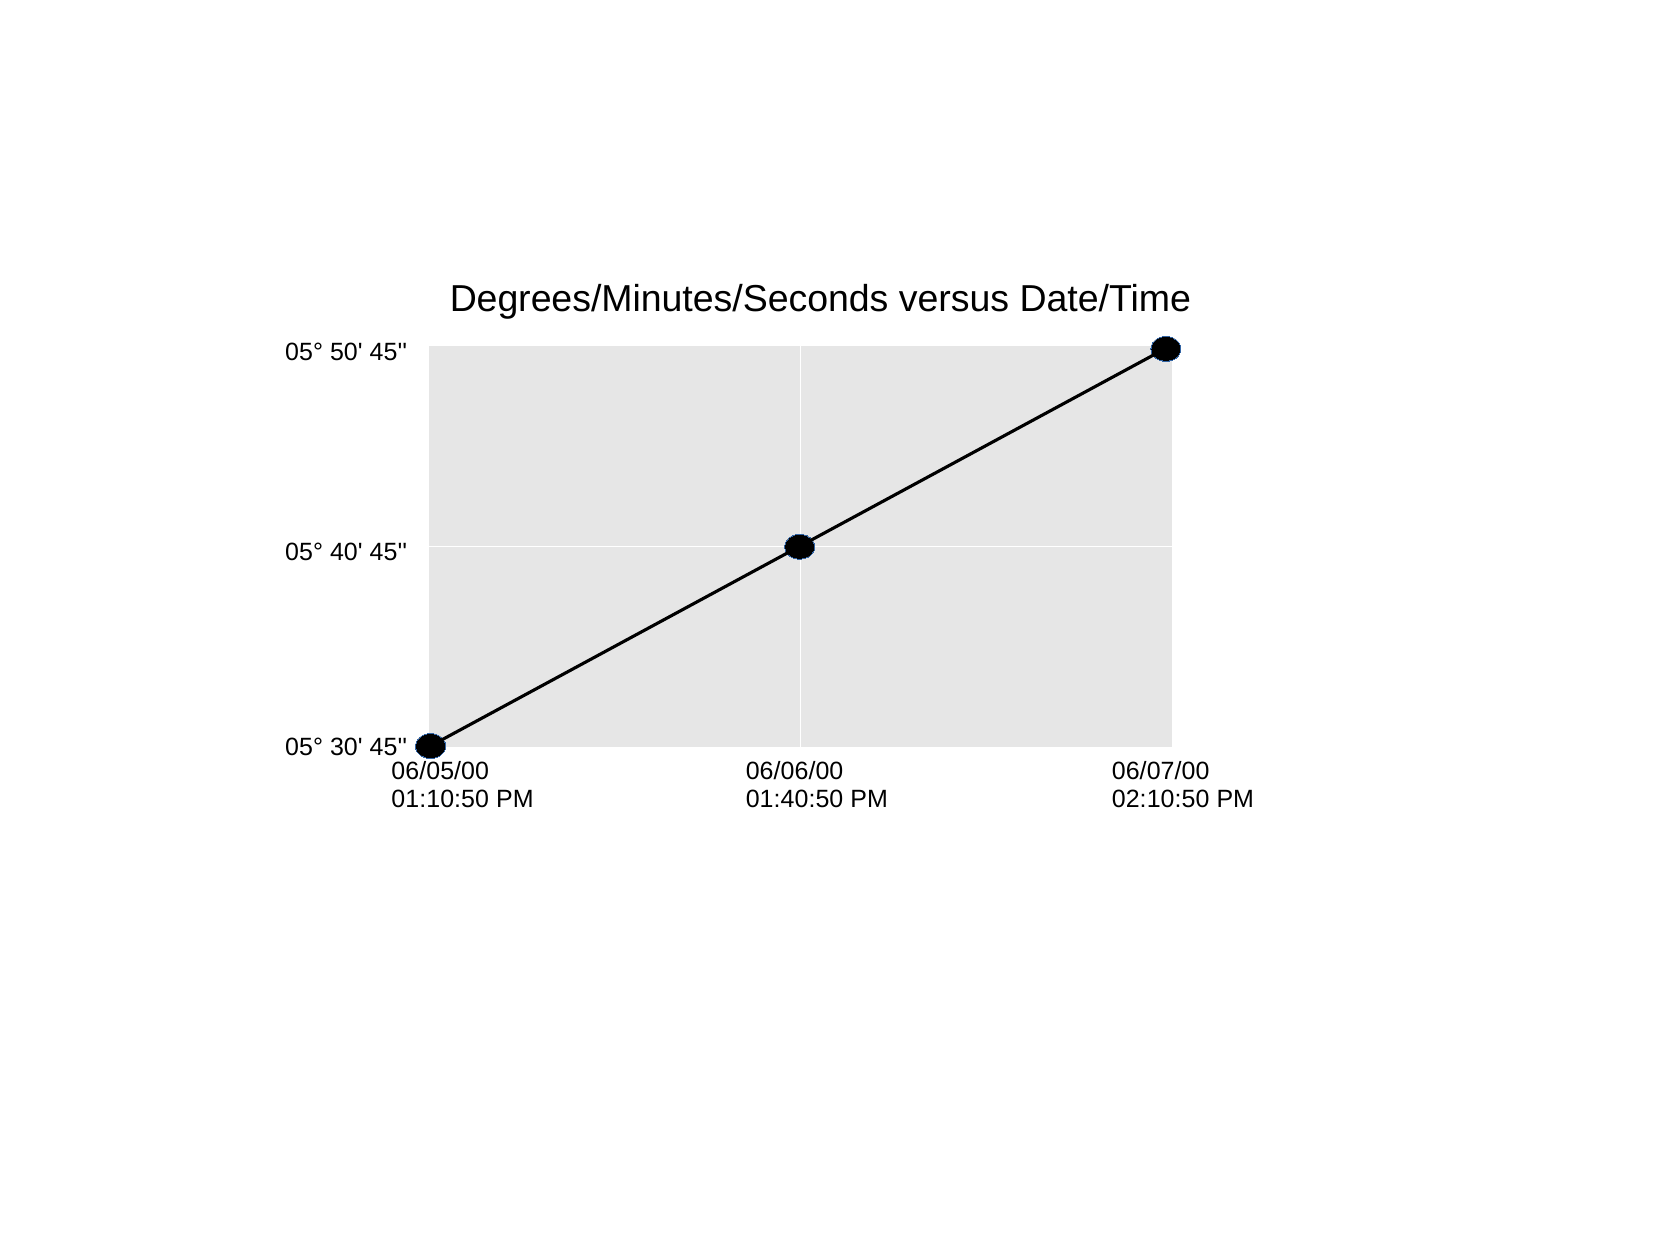

Degrees/Minutes/Seconds versus Date/Time
05° 50' 45''
| | |
| --- | --- |
| | |
05° 40' 45''
05° 30' 45''
06/05/00
01:10:50 PM
06/06/00
01:40:50 PM
06/07/00
02:10:50 PM